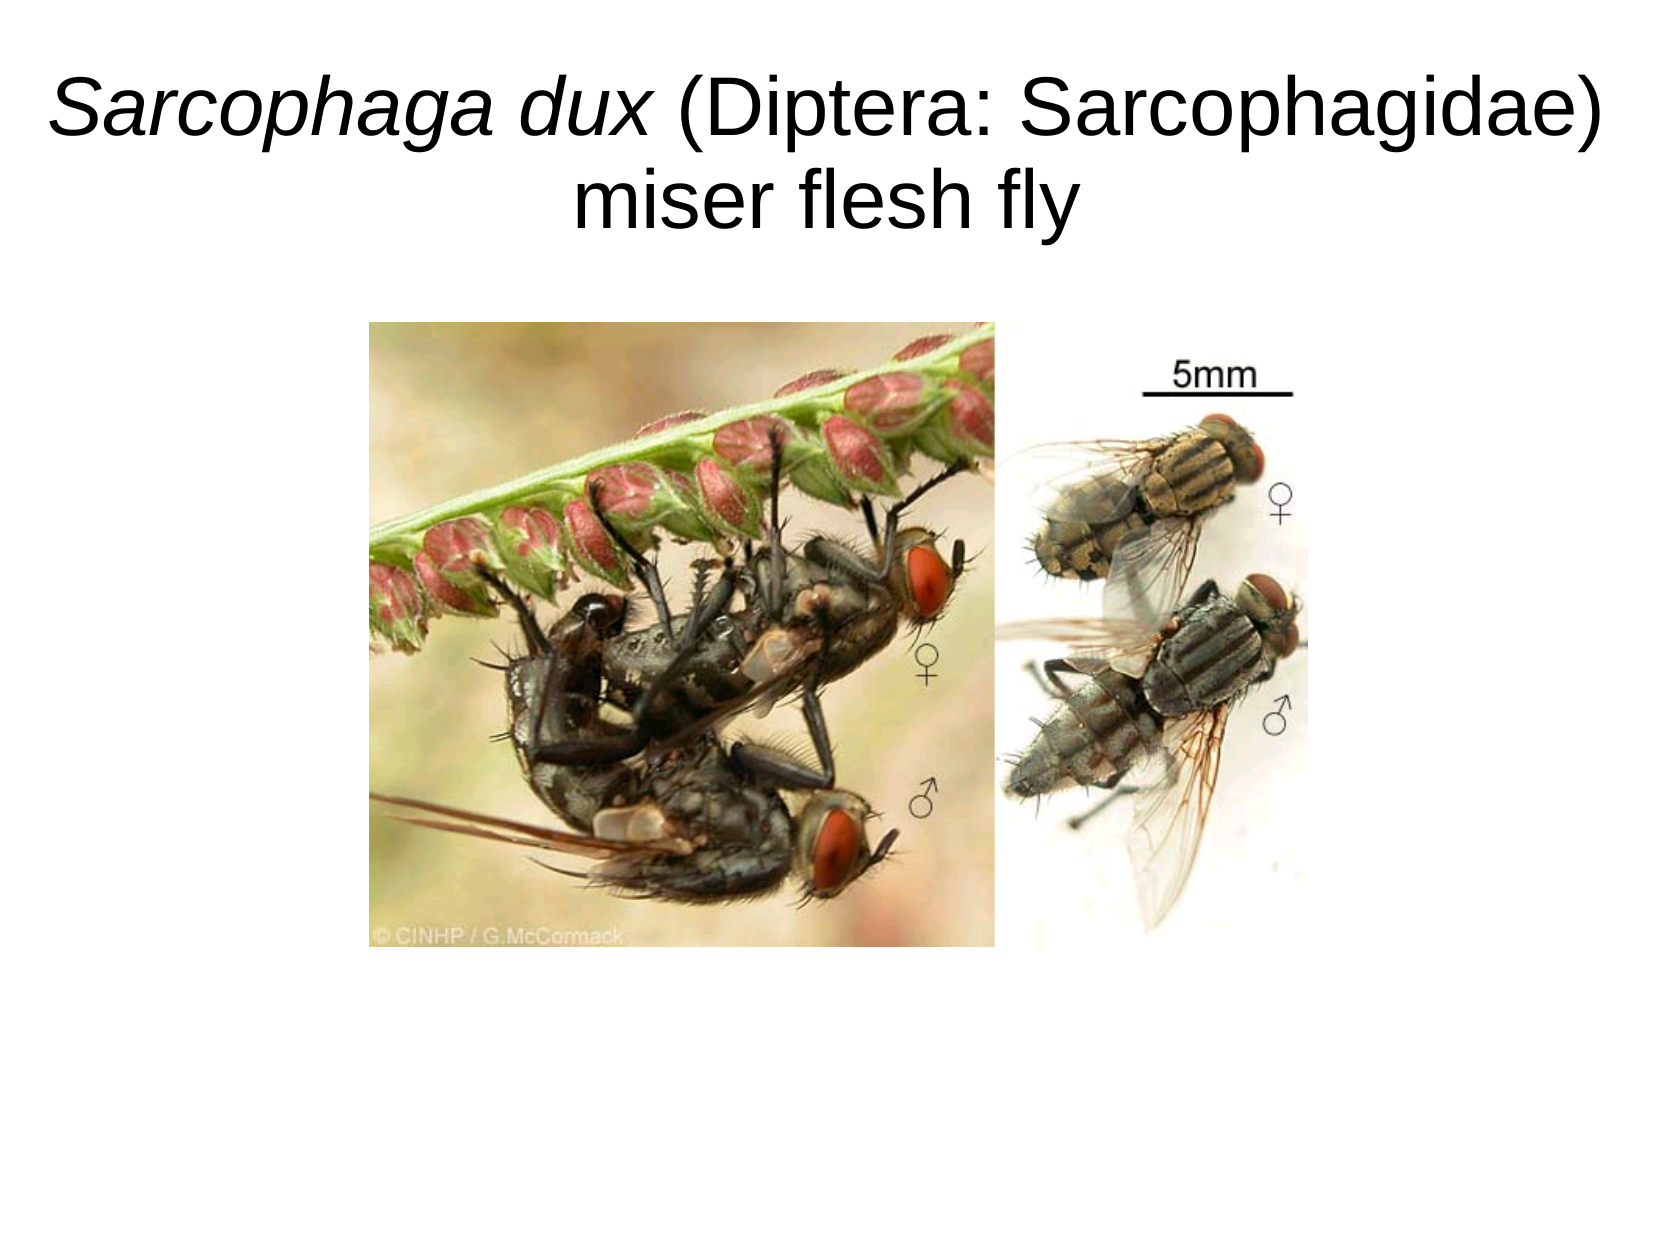

# Sarcophaga dux (Diptera: Sarcophagidae) miser flesh fly